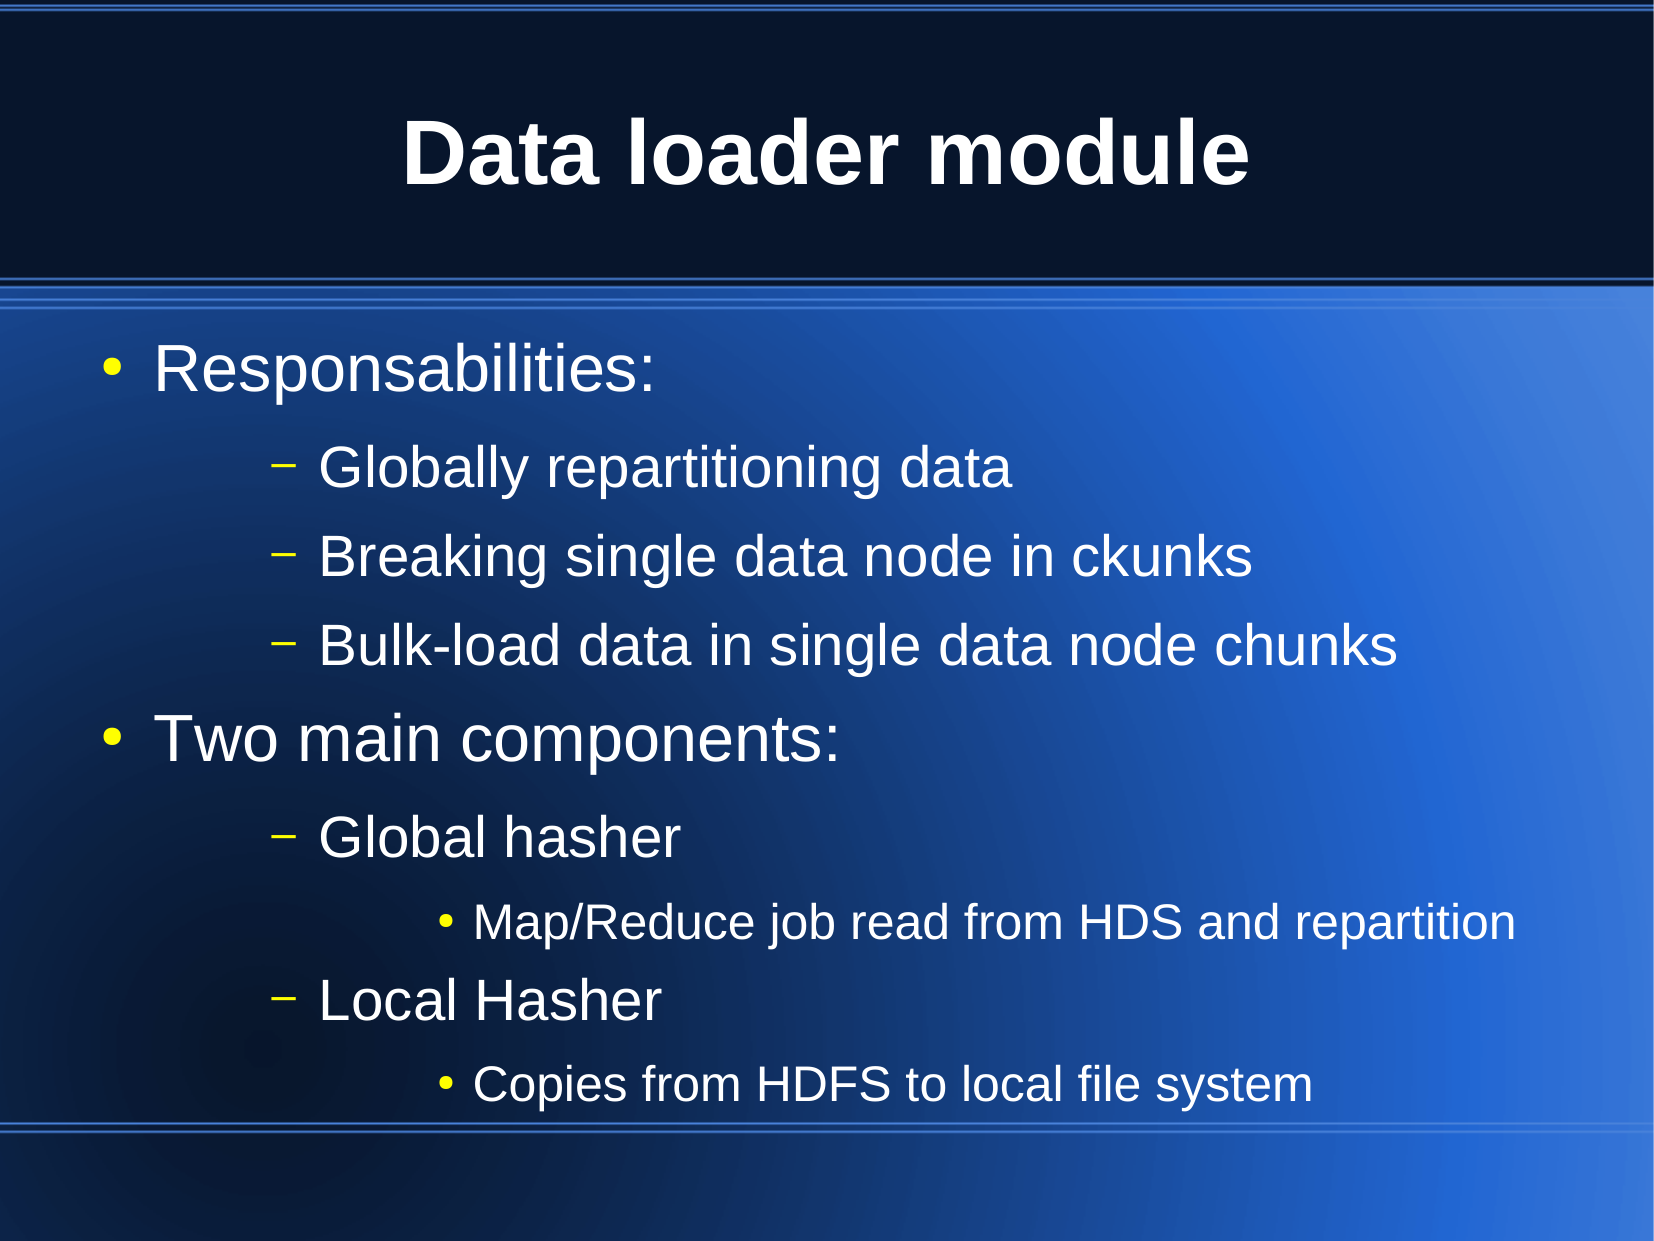

# Data loader module
Responsabilities:
Globally repartitioning data
Breaking single data node in ckunks
Bulk-load data in single data node chunks
Two main components:
Global hasher
Map/Reduce job read from HDS and repartition
Local Hasher
Copies from HDFS to local file system